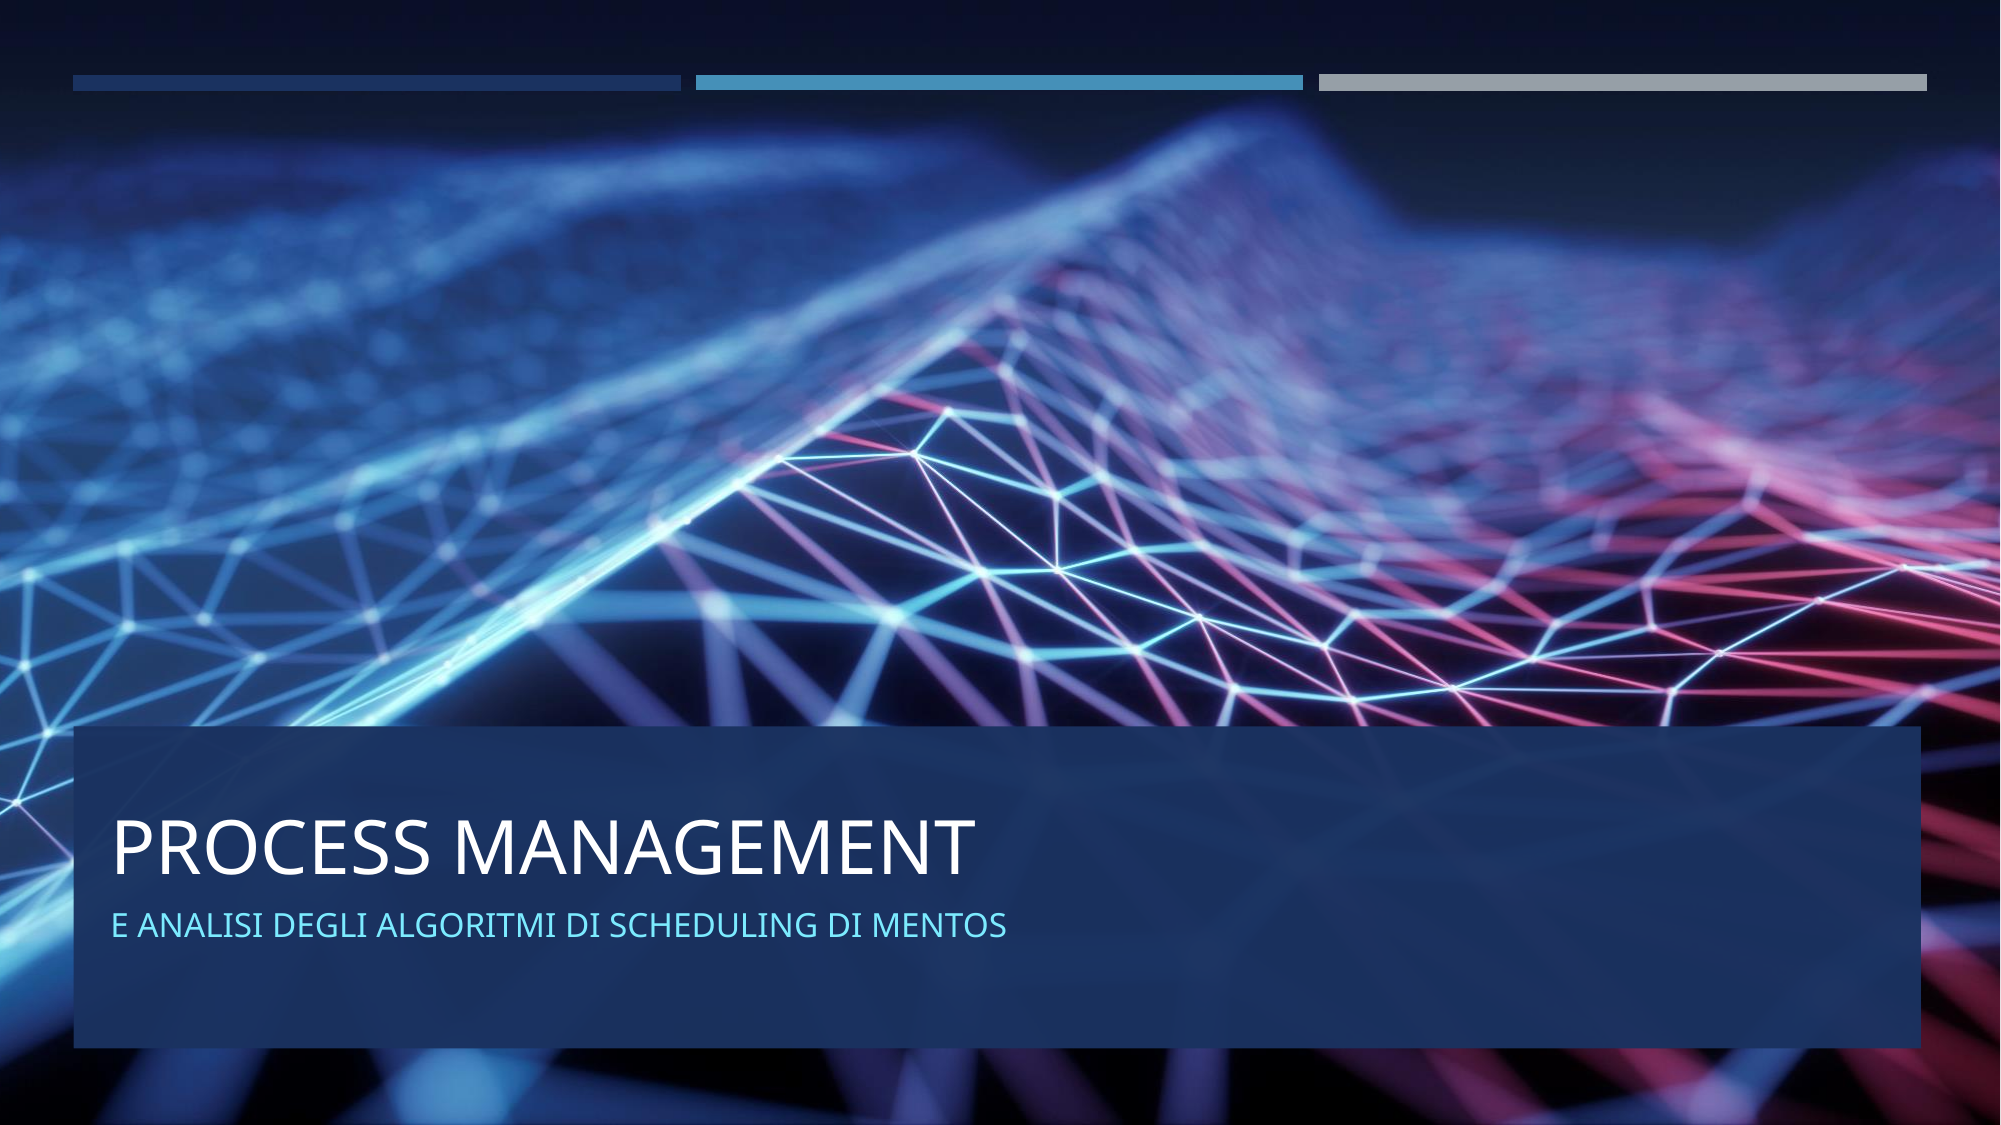

# Process Management
E Analisi degli algoritmi di scheduling di mentOs